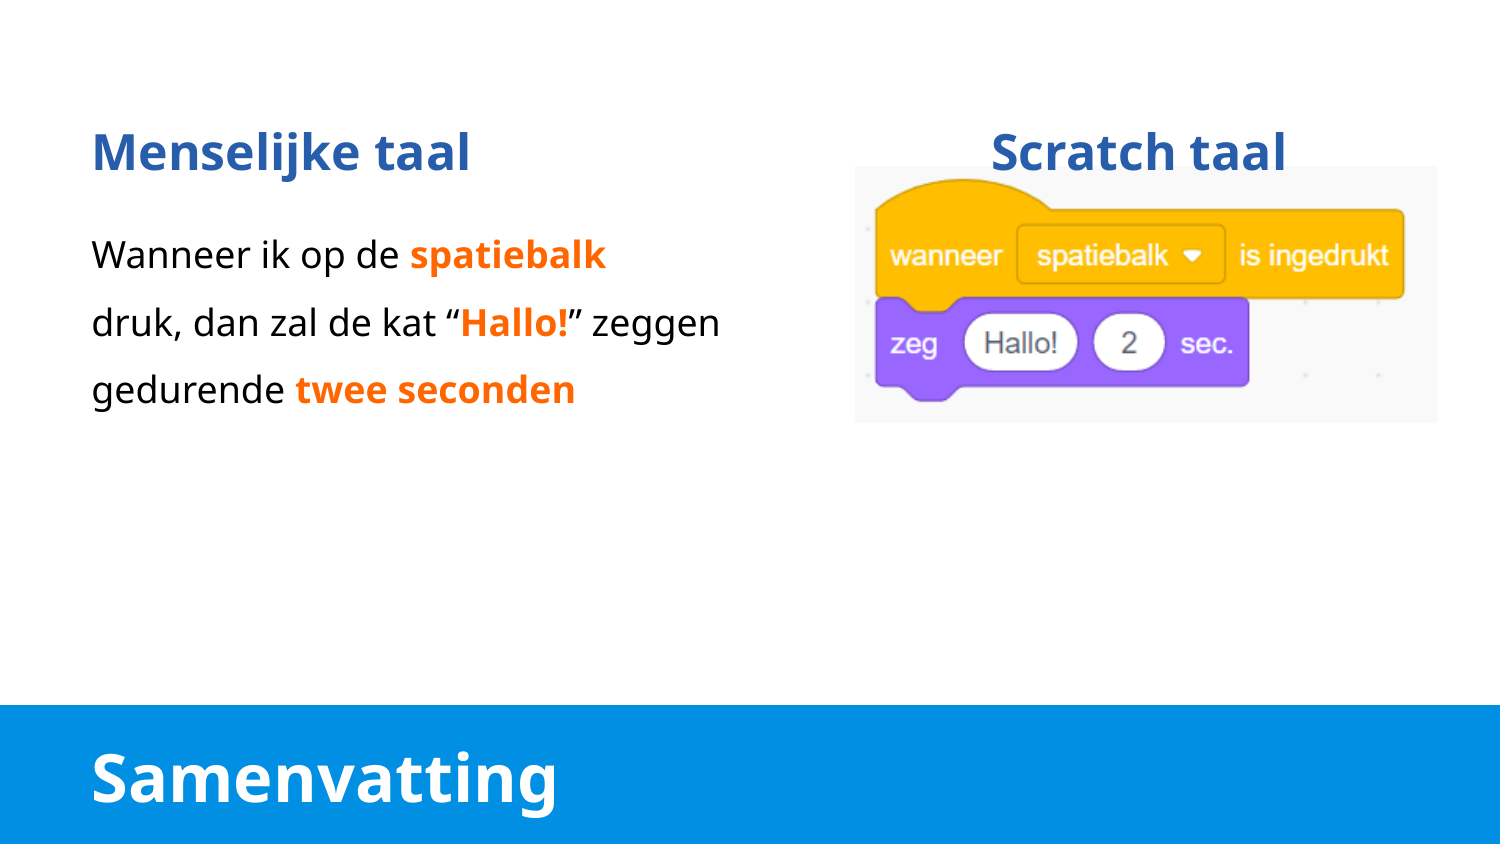

Menselijke taal							Scratch taal
Wanneer ik op de spatiebalk
druk, dan zal de kat “Hallo!” zeggen
gedurende twee seconden
# Samenvatting